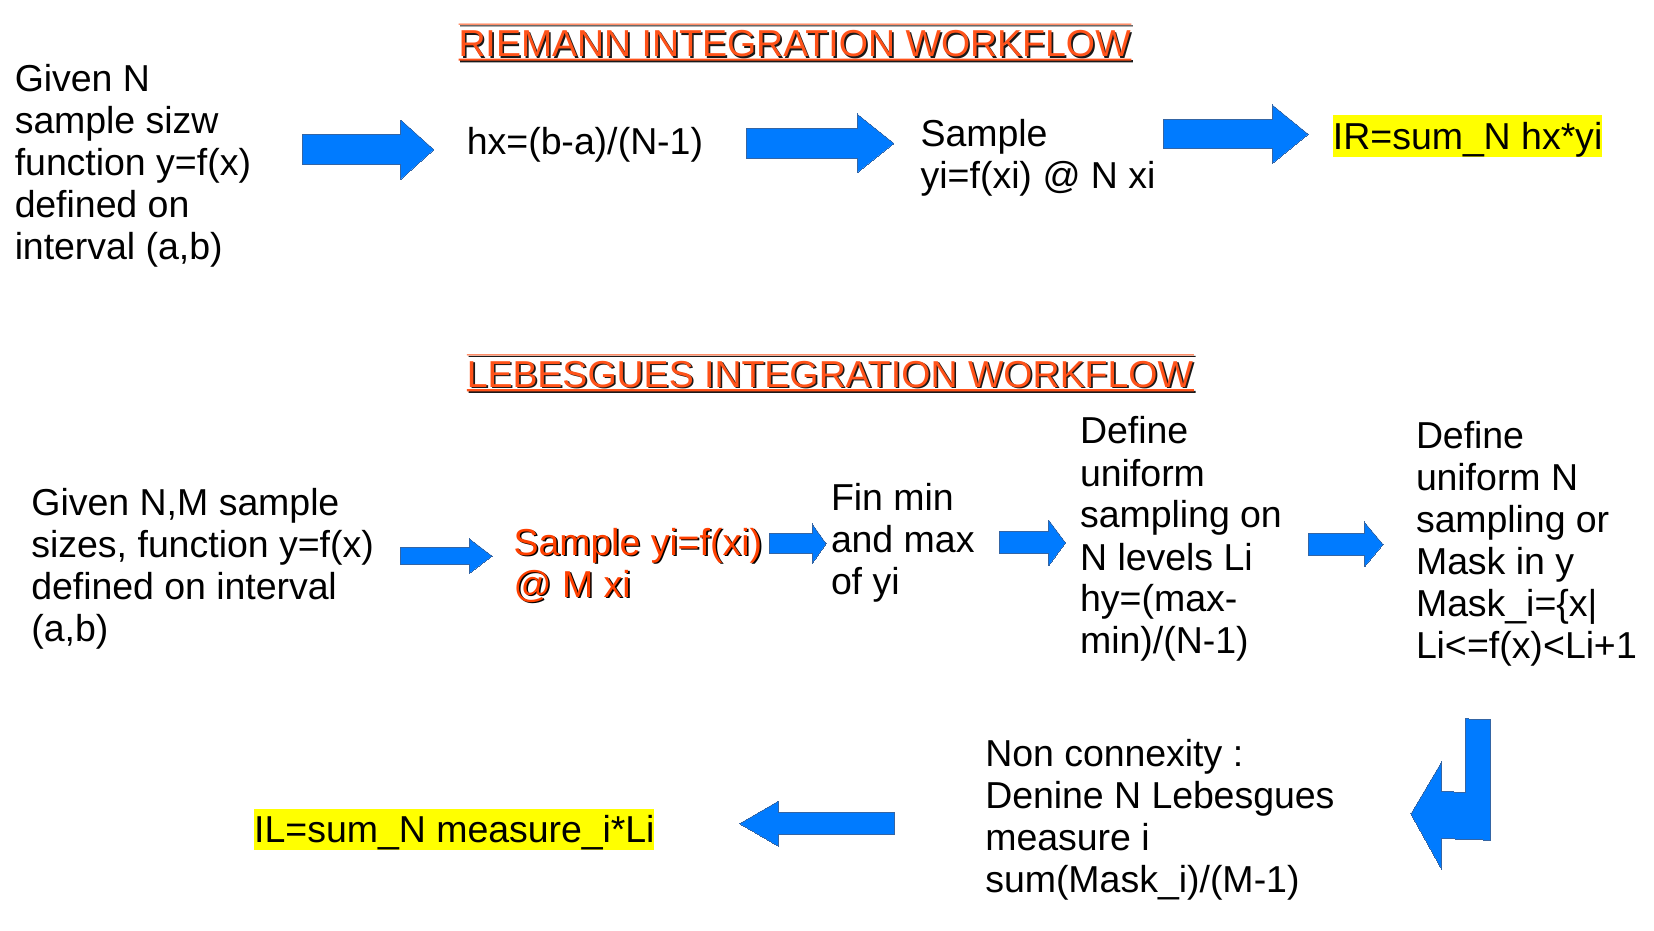

Riemann integration workflow
Given N sample sizw function y=f(x) defined on interval (a,b)
Sample
yi=f(xi) @ N xi
IR=sum_N hx*yi
hx=(b-a)/(N-1)
Lebesgues integration workflow
Define uniform sampling on N levels Li hy=(max-min)/(N-1)
Define uniform N sampling or Mask in y Mask_i={x|Li<=f(x)<Li+1
Fin min and max of yi
Given N,M sample sizes, function y=f(x) defined on interval (a,b)
Sample yi=f(xi) @ M xi
Non connexity :
Denine N Lebesgues measure i
sum(Mask_i)/(M-1)
IL=sum_N measure_i*Li